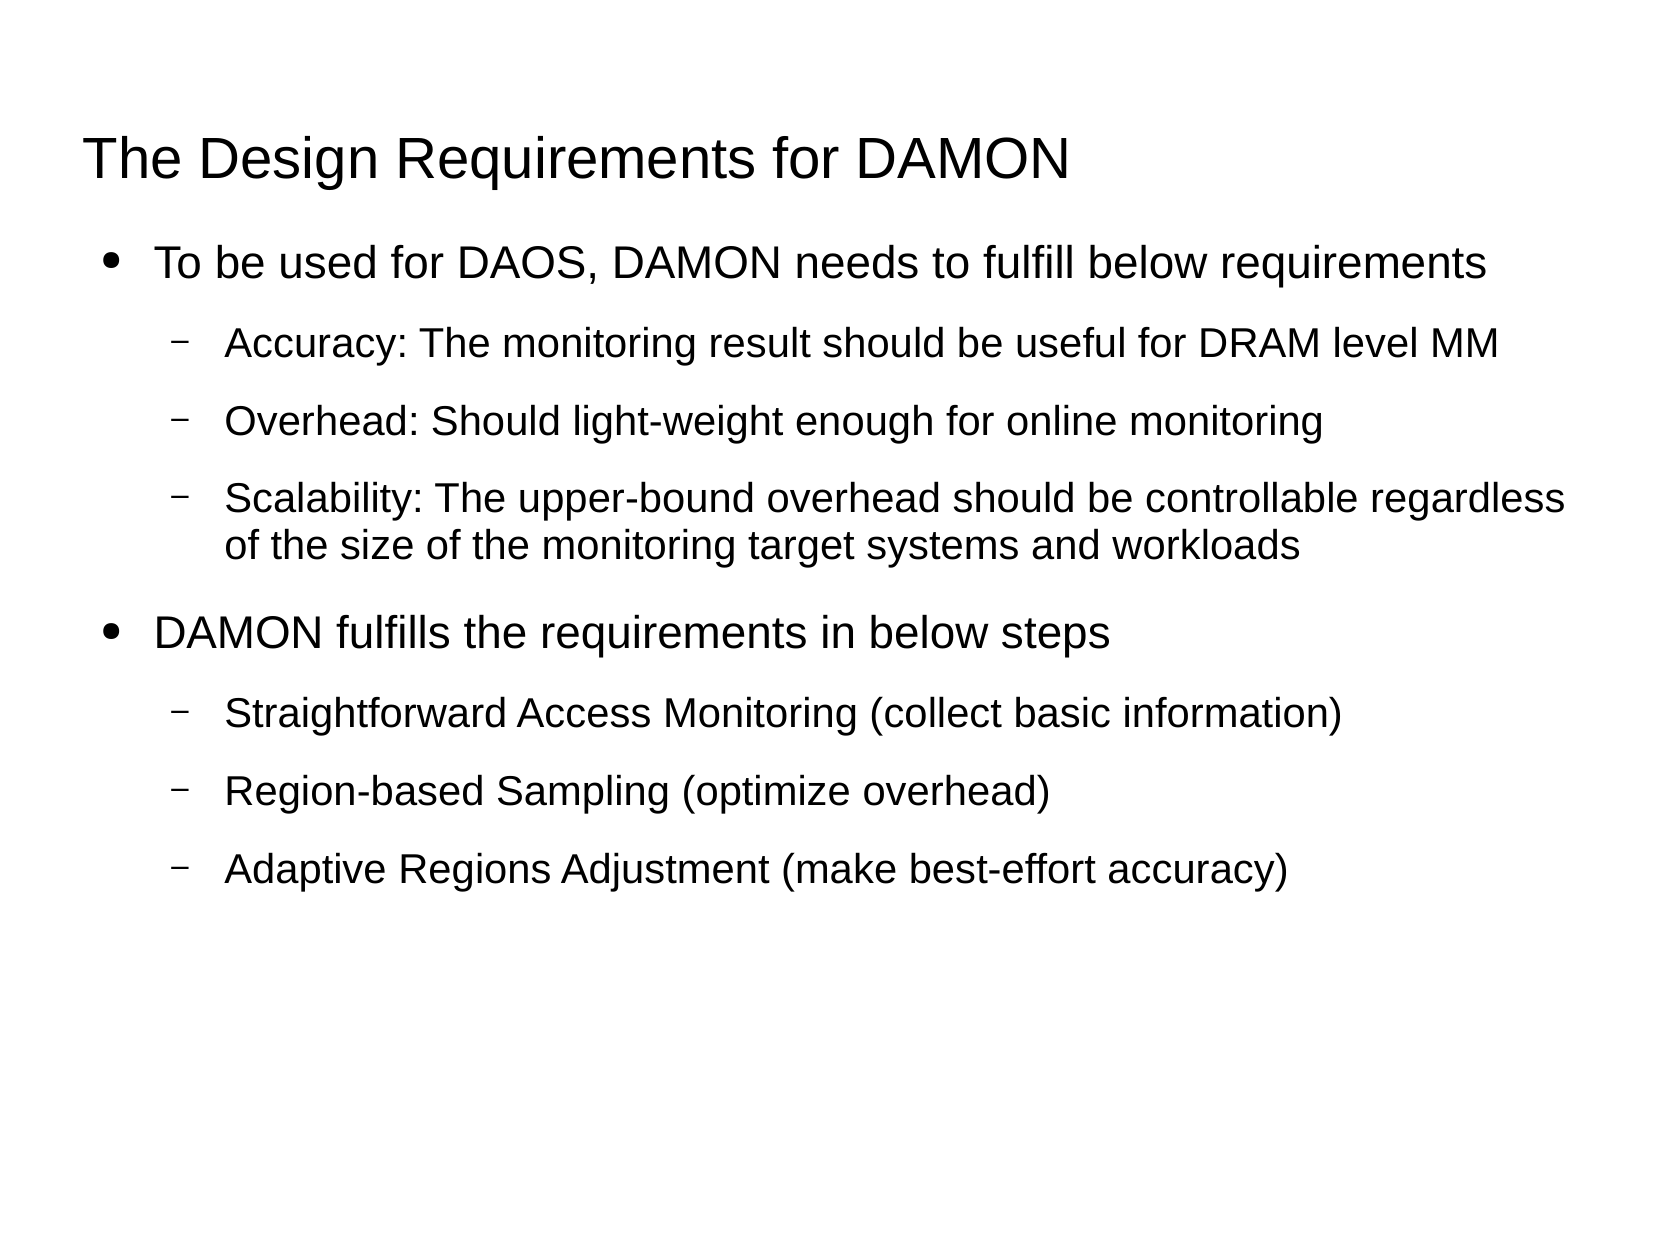

# The Design Requirements for DAMON
To be used for DAOS, DAMON needs to fulfill below requirements
Accuracy: The monitoring result should be useful for DRAM level MM
Overhead: Should light-weight enough for online monitoring
Scalability: The upper-bound overhead should be controllable regardless of the size of the monitoring target systems and workloads
DAMON fulfills the requirements in below steps
Straightforward Access Monitoring (collect basic information)
Region-based Sampling (optimize overhead)
Adaptive Regions Adjustment (make best-effort accuracy)